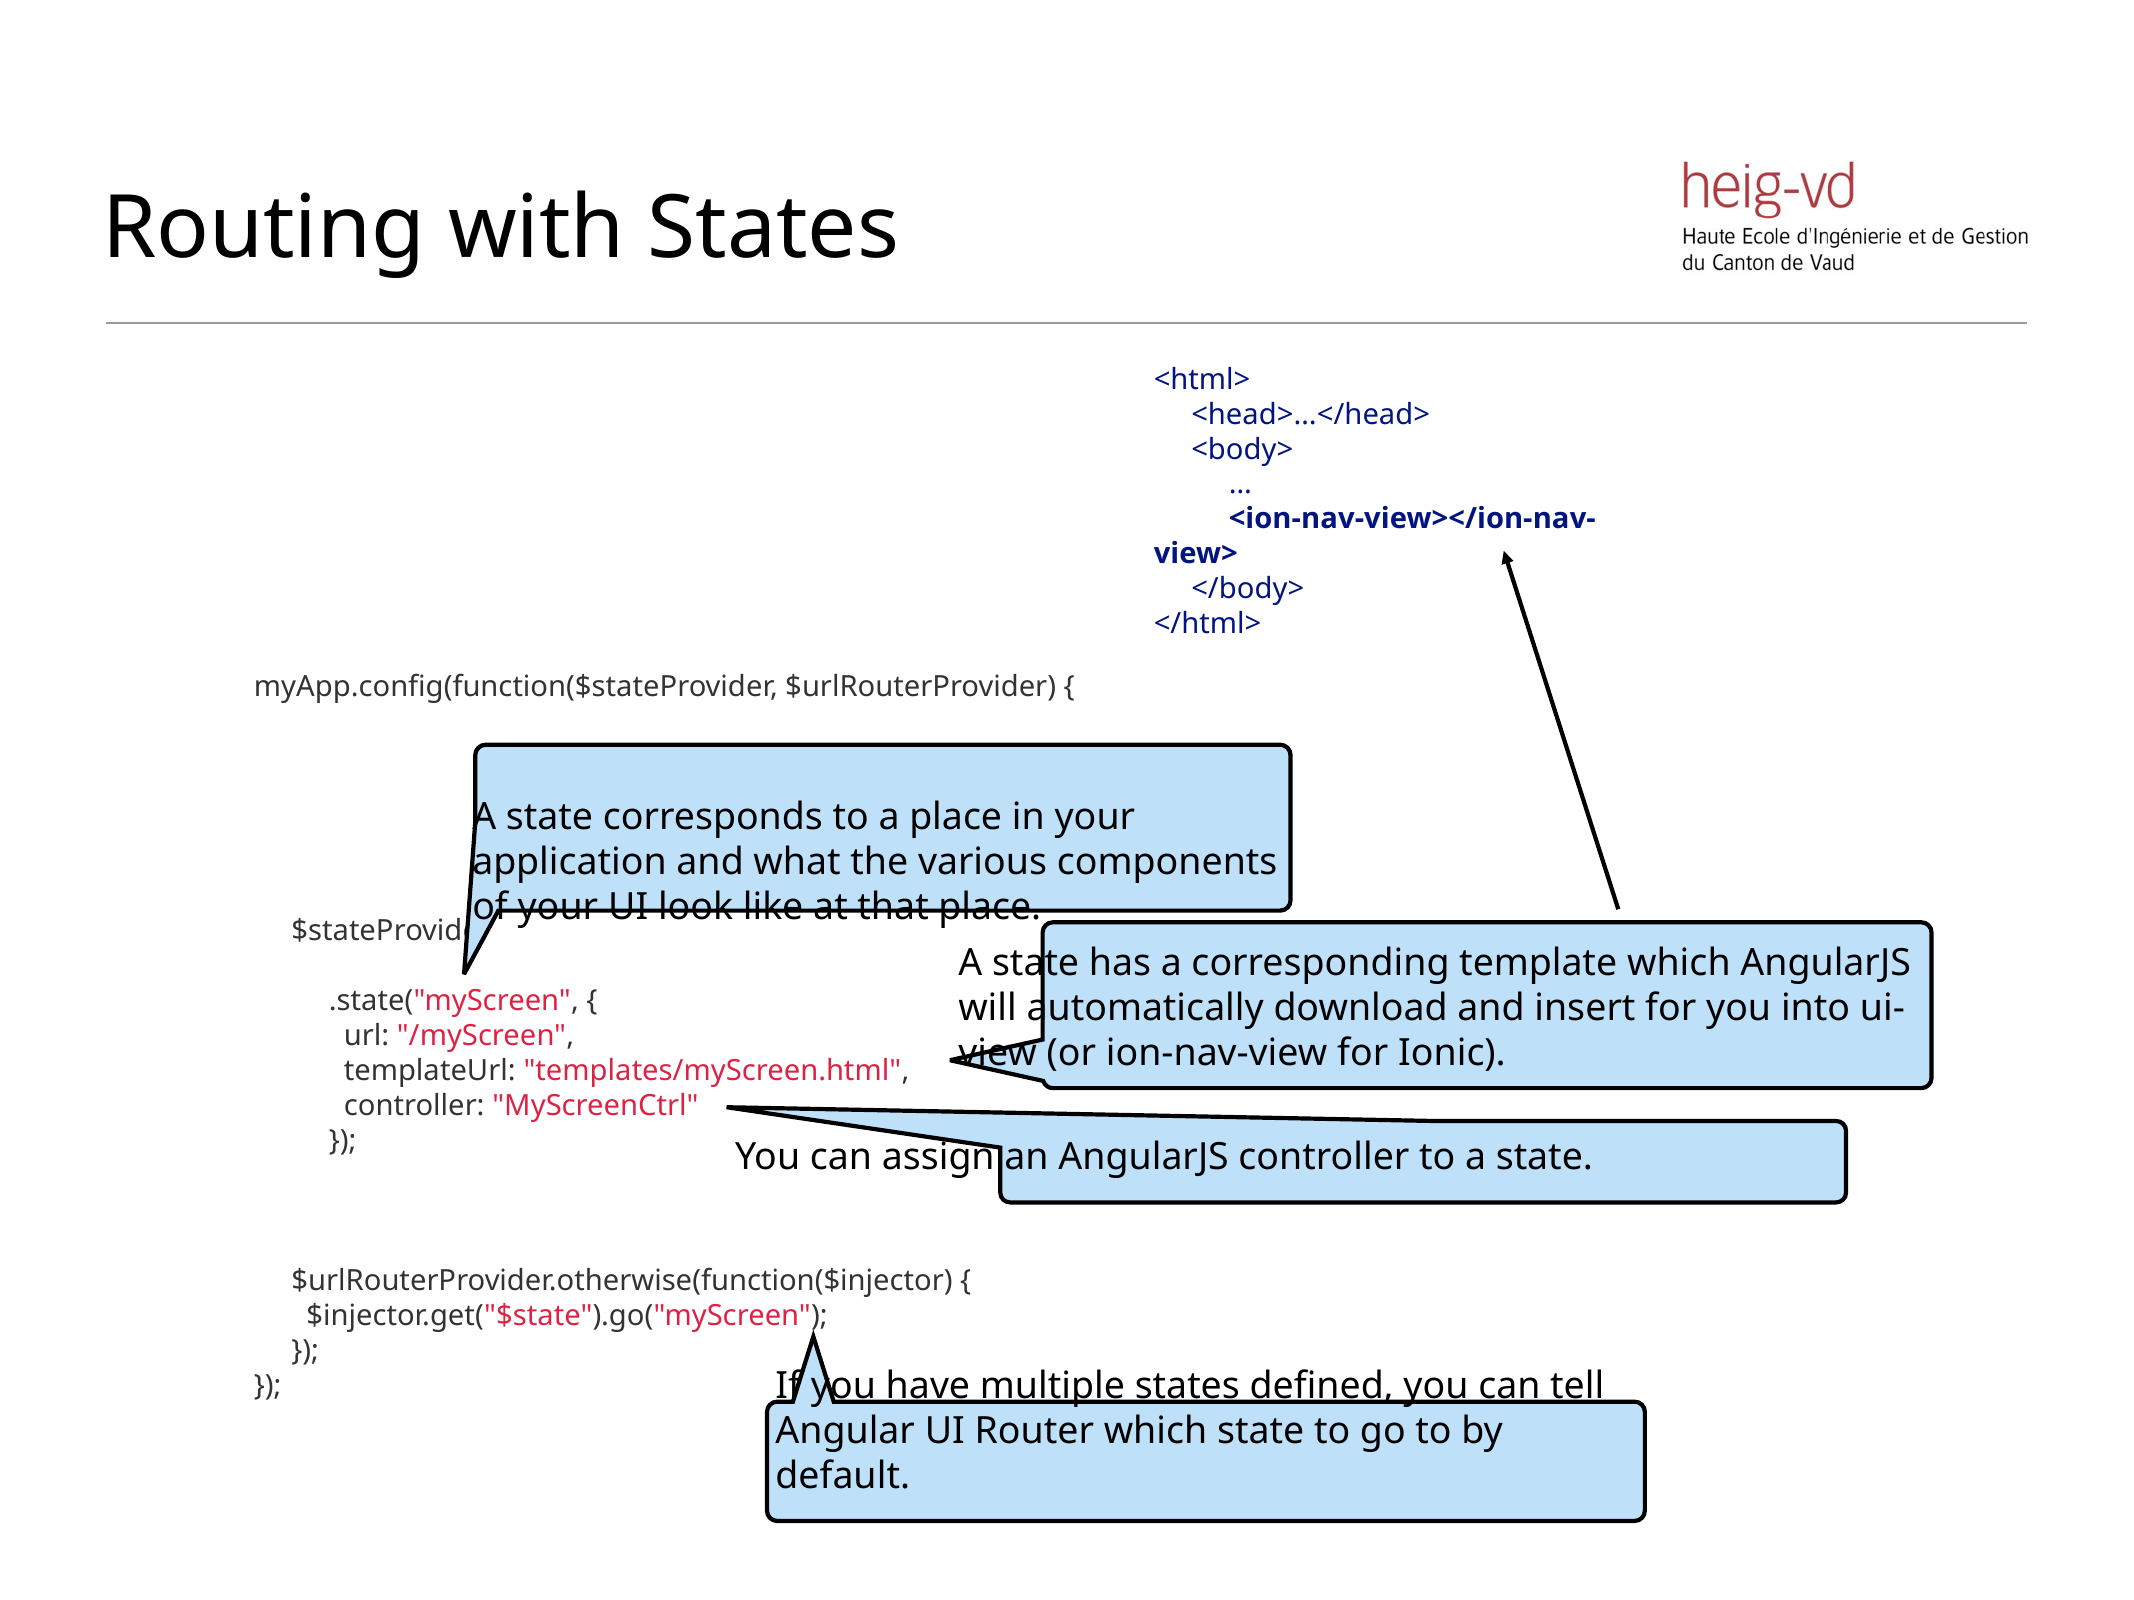

# Routing with States
<html>
<head>…</head>
<body>
…
<ion-nav-view></ion-nav-view>
</body>
</html>
myApp.config(function($stateProvider, $urlRouterProvider) {
$stateProvider
.state("myScreen", {
 url: "/myScreen",
 templateUrl: "templates/myScreen.html",
 controller: "MyScreenCtrl"
});
$urlRouterProvider.otherwise(function($injector) {
 $injector.get("$state").go("myScreen");
});
});
A state corresponds to a place in your application and what the various components of your UI look like at that place.
A state has a corresponding template which AngularJS will automatically download and insert for you into ui-view (or ion-nav-view for Ionic).
You can assign an AngularJS controller to a state.
If you have multiple states defined, you can tell Angular UI Router which state to go to by default.